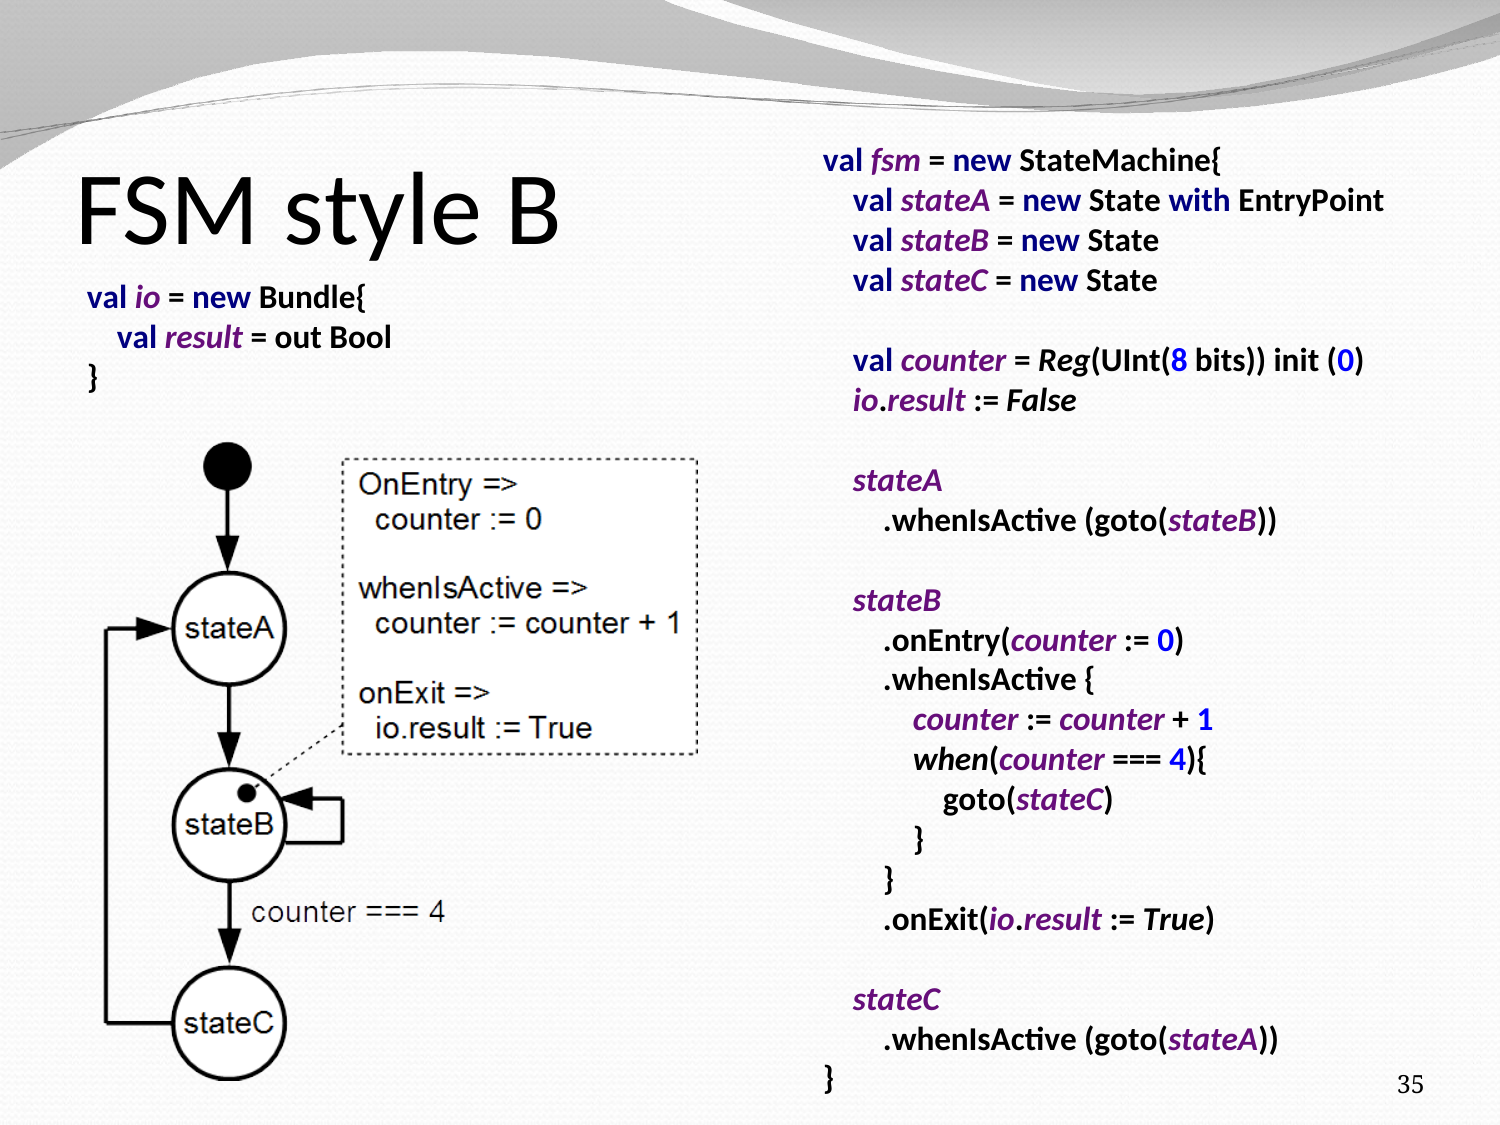

# FSM style B
val fsm = new StateMachine{
 val stateA = new State with EntryPoint
 val stateB = new State
 val stateC = new State
 val counter = Reg(UInt(8 bits)) init (0)
 io.result := False
 stateA
 .whenIsActive (goto(stateB))
 stateB
 .onEntry(counter := 0)
 .whenIsActive {
 counter := counter + 1
 when(counter === 4){
 goto(stateC)
 }
 }
 .onExit(io.result := True)
 stateC
 .whenIsActive (goto(stateA))
}
val io = new Bundle{
 val result = out Bool
}